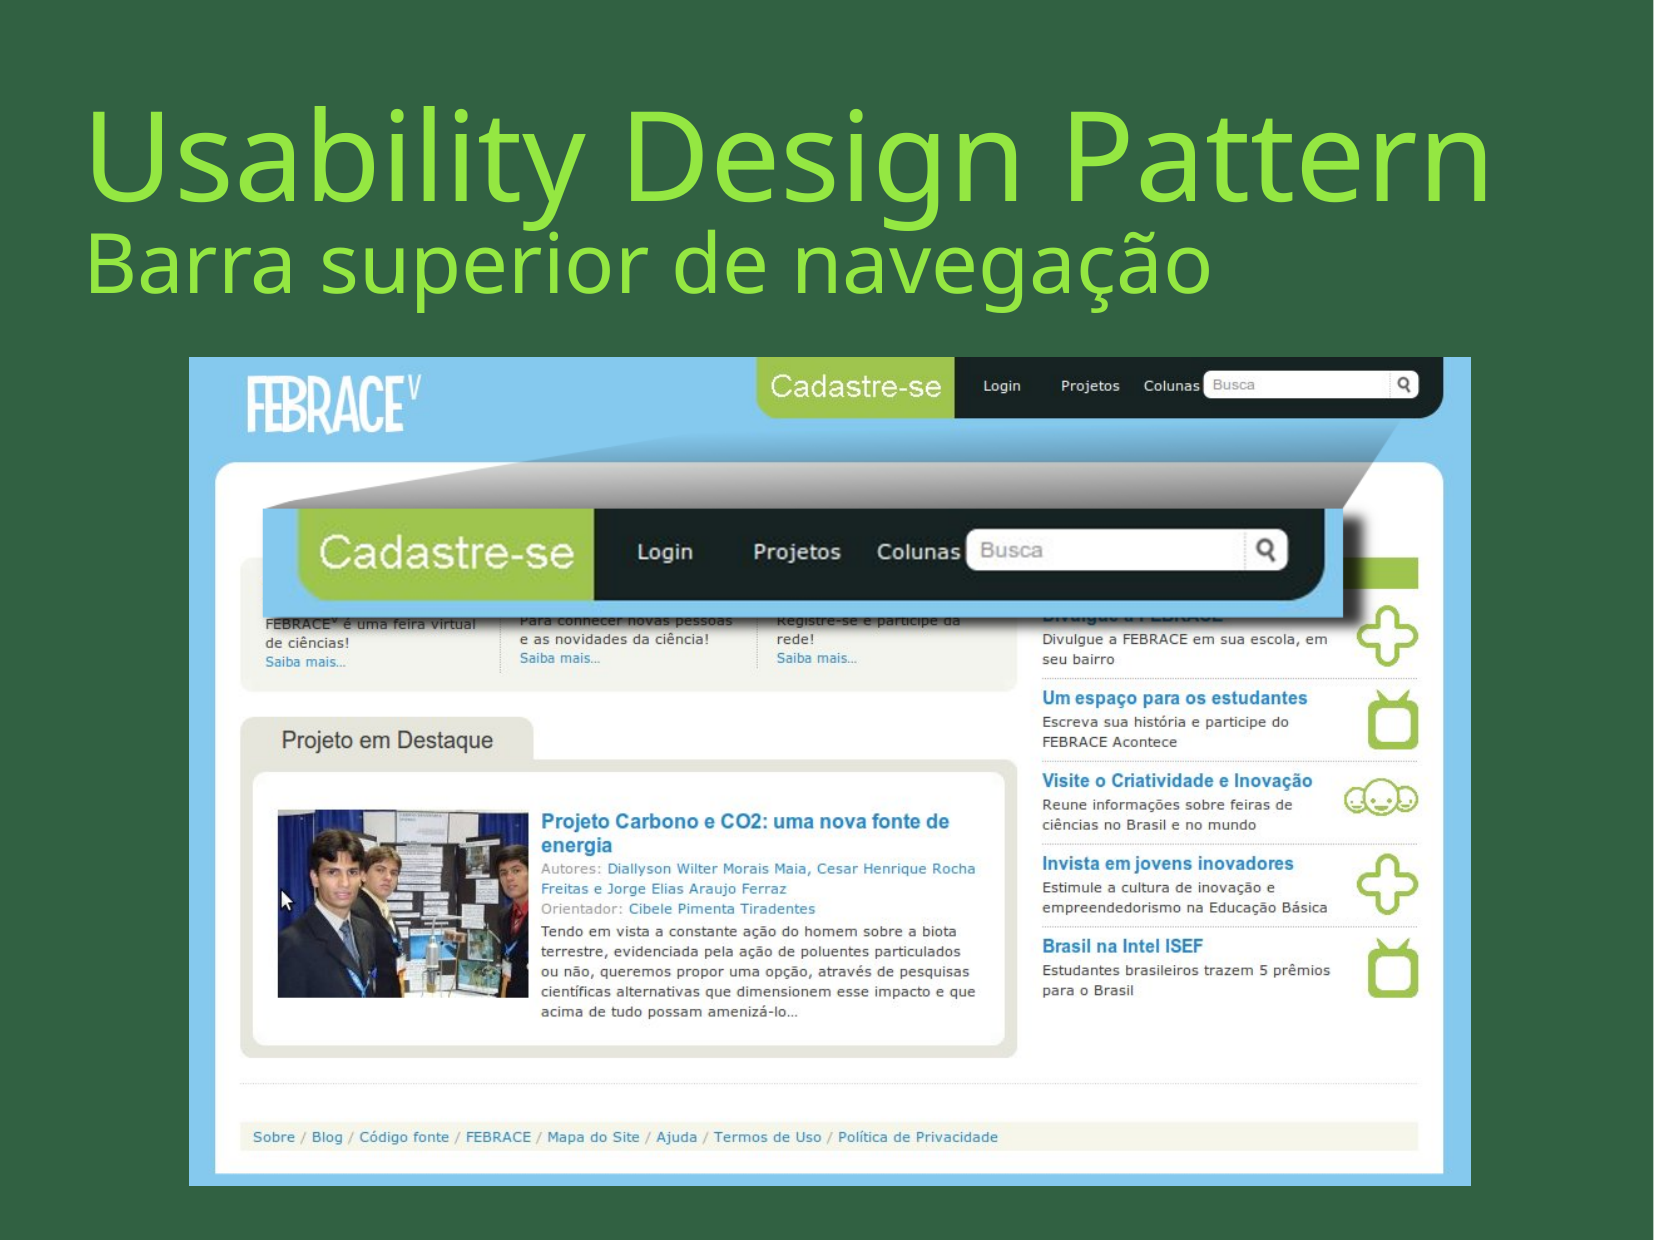

# Usability Design Pattern
Barra superior de navegação